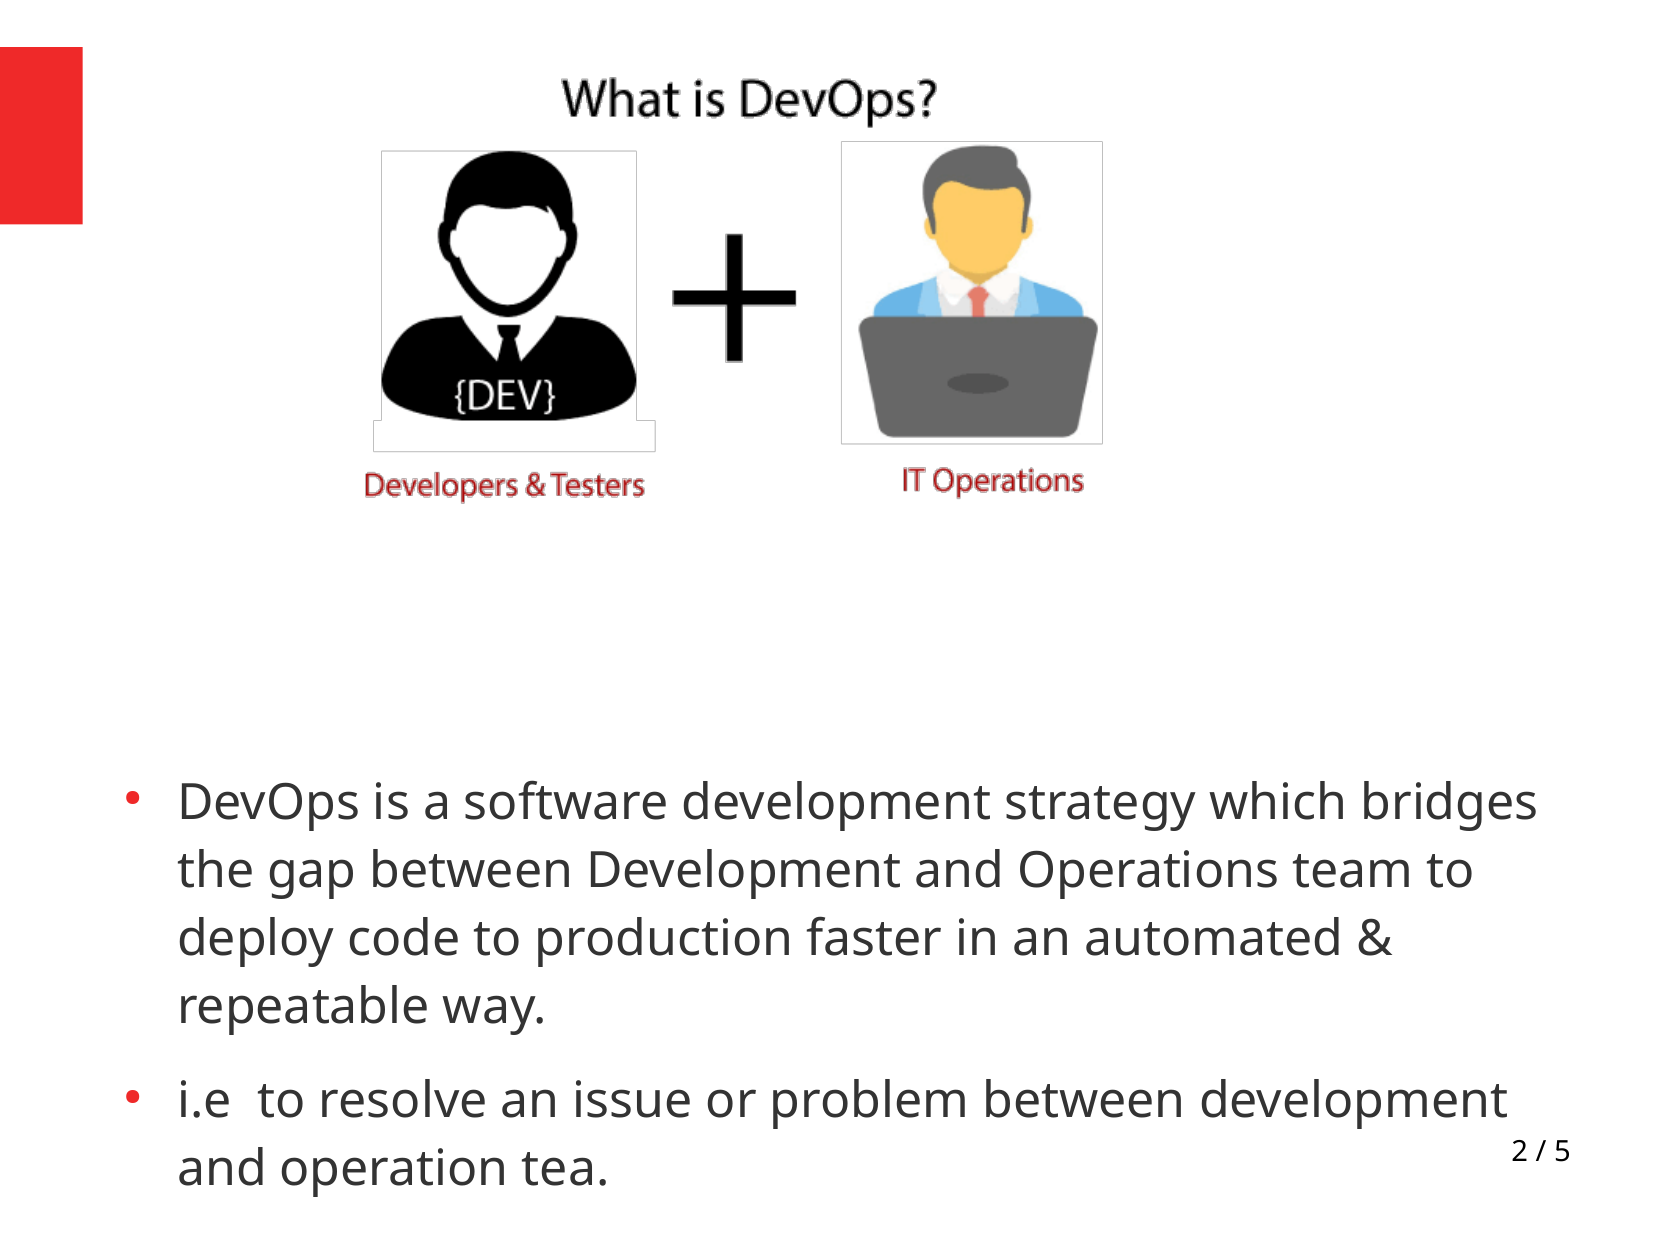

# DevOps is a software development strategy which bridges the gap between Development and Operations team to deploy code to production faster in an automated & repeatable way.
i.e to resolve an issue or problem between development and operation tea.
2